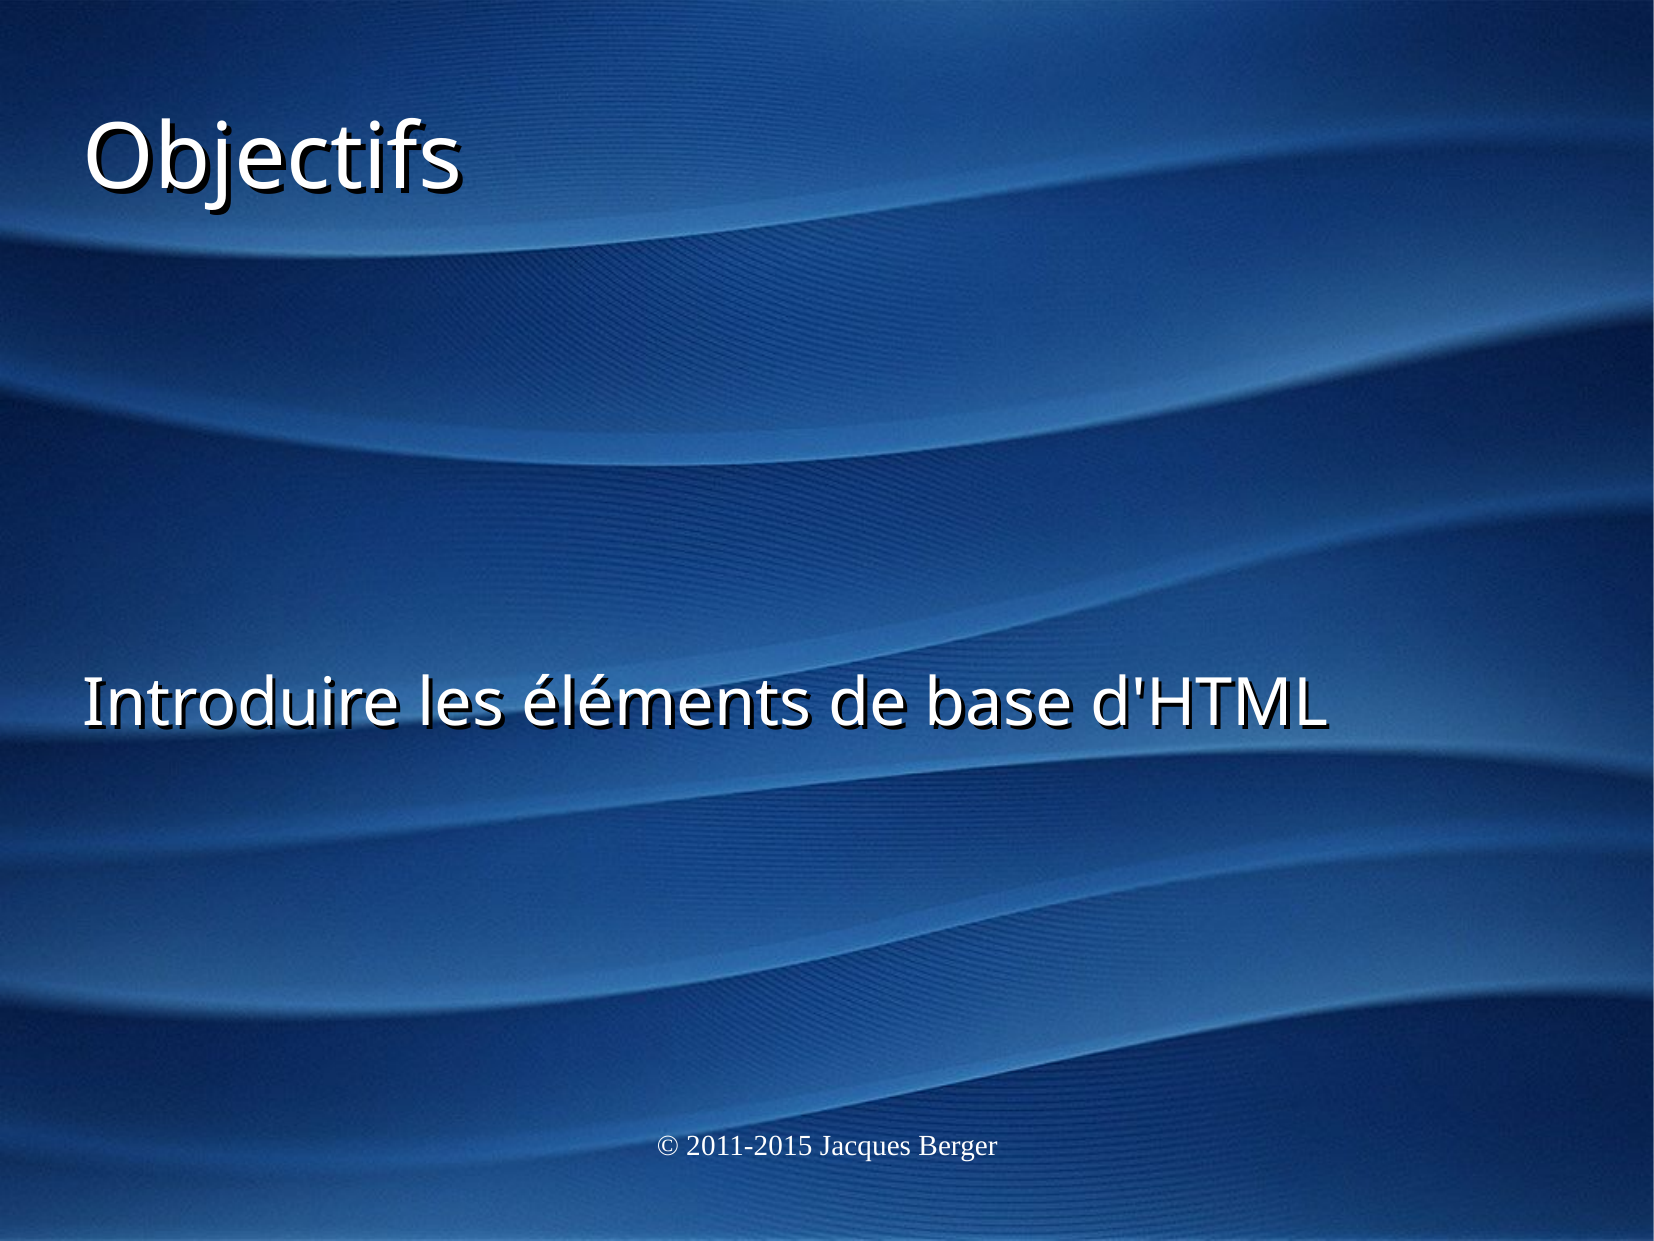

Objectifs
# Introduire les éléments de base d'HTML
© 2011-2015 Jacques Berger